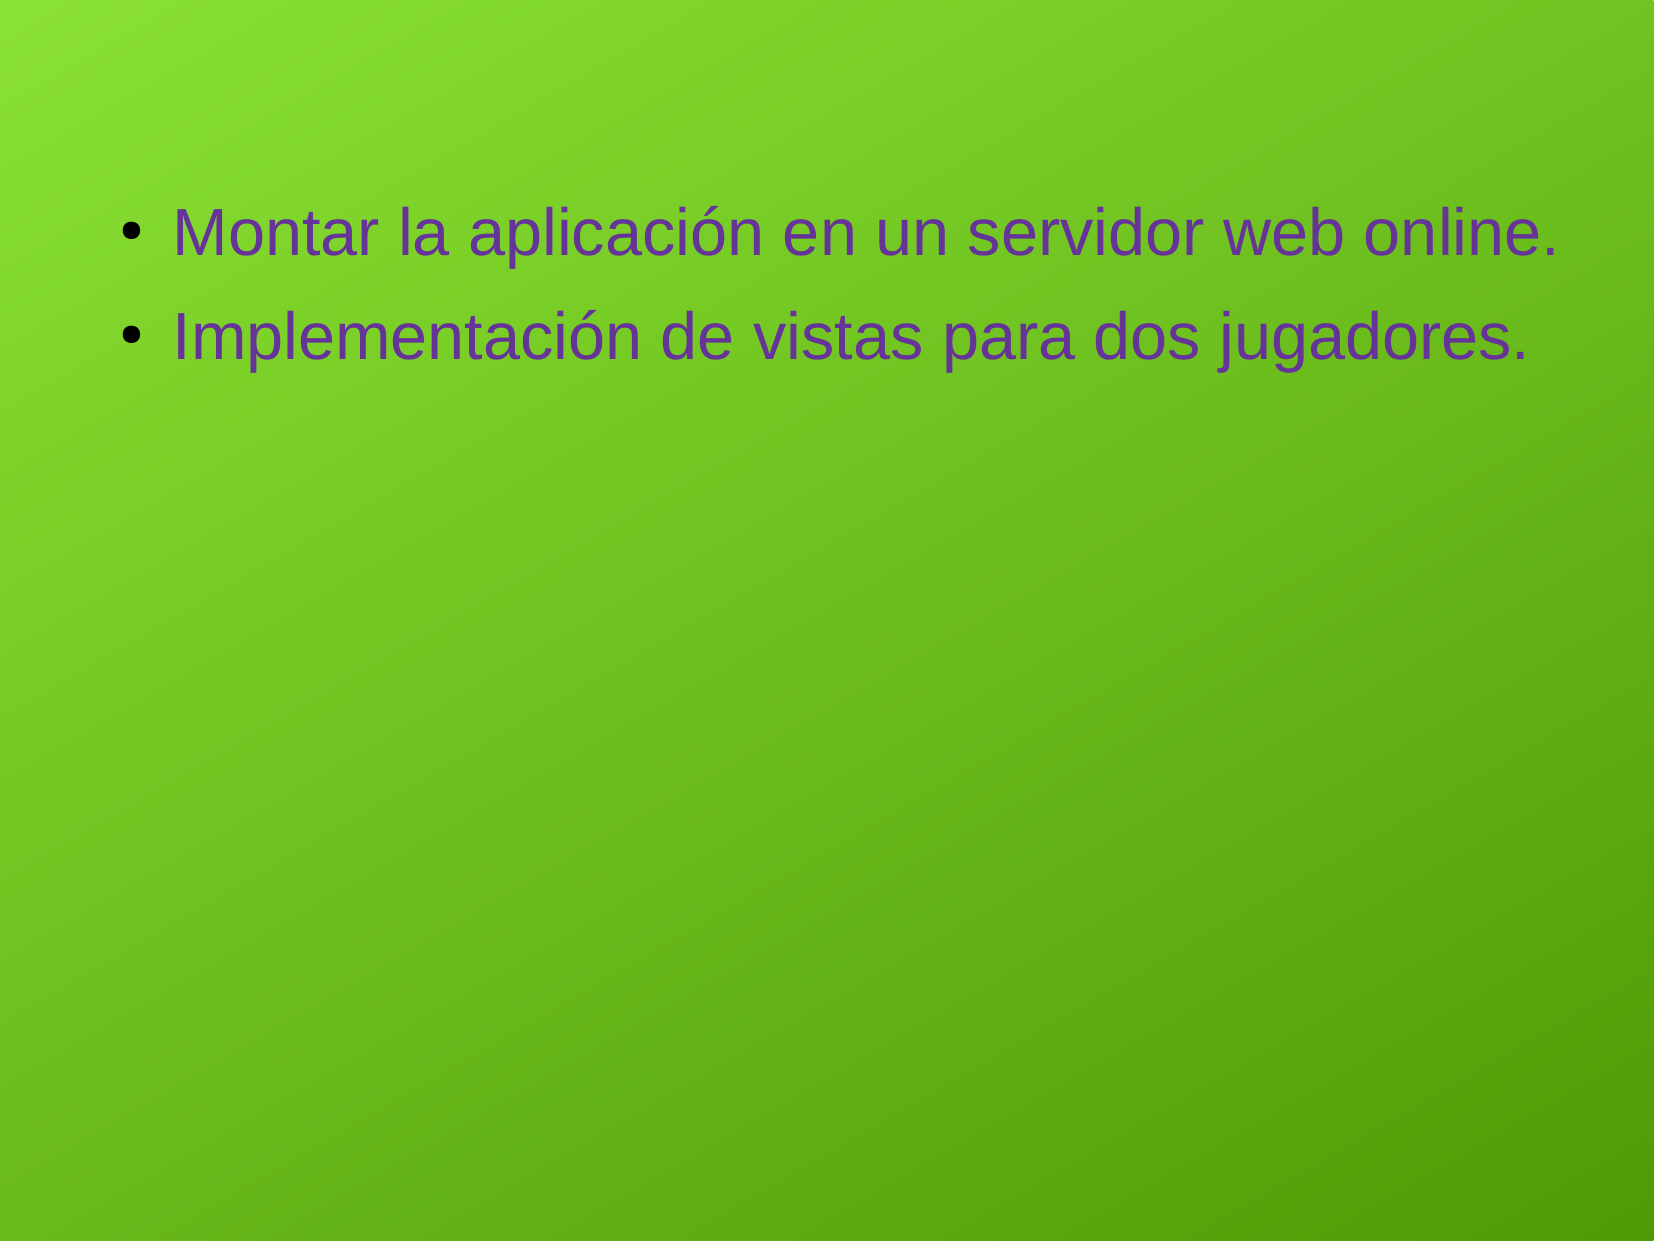

# Montar la aplicación en un servidor web online.
Implementación de vistas para dos jugadores.